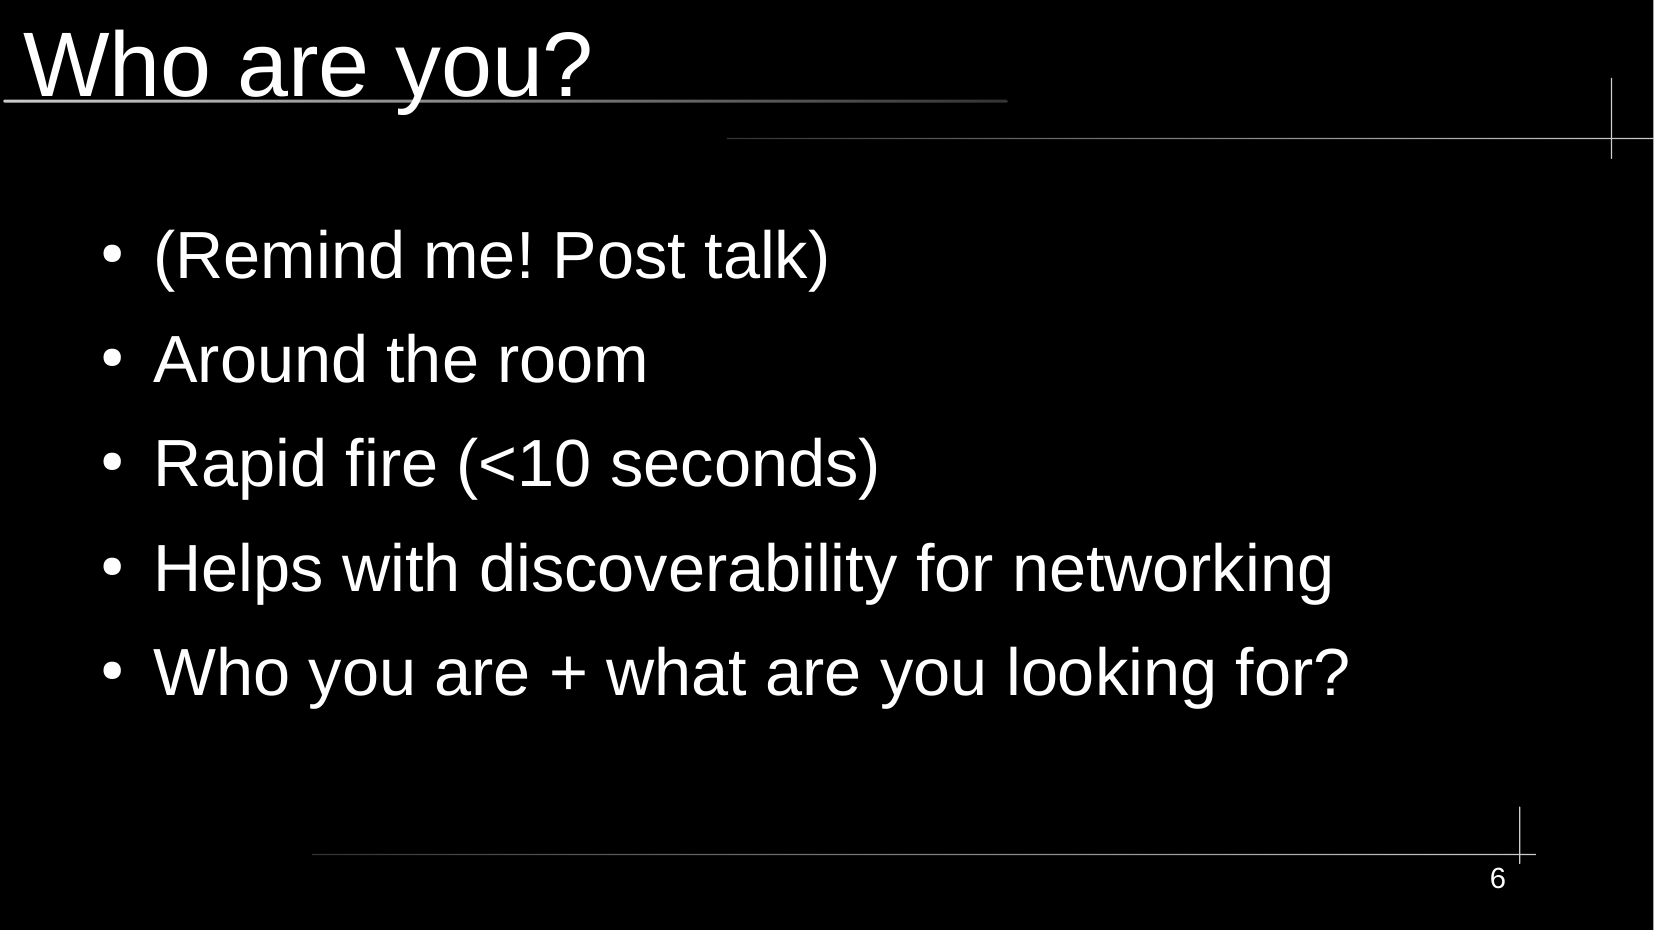

# Who are you?
(Remind me! Post talk)
Around the room
Rapid fire (<10 seconds)
Helps with discoverability for networking
Who you are + what are you looking for?
6